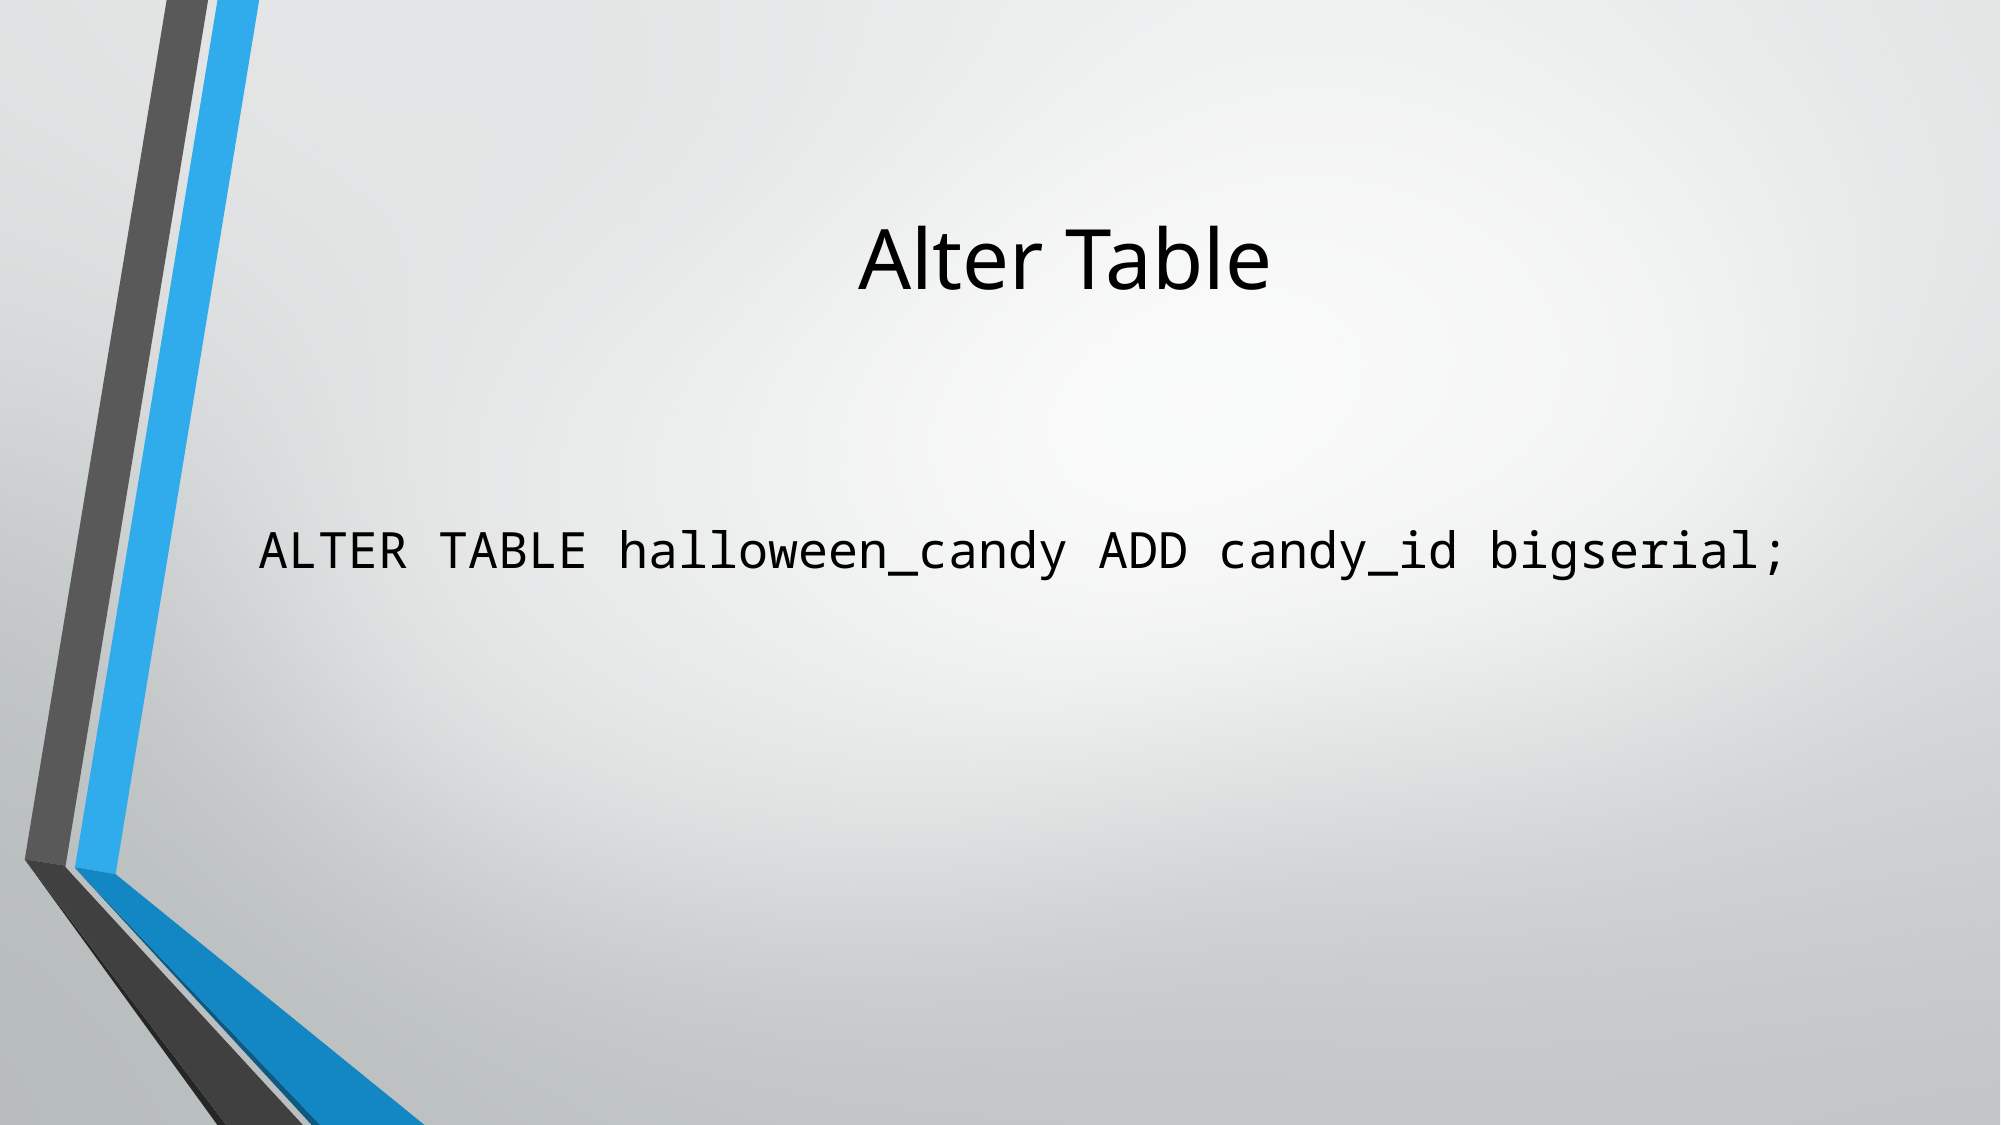

# Alter Table
ALTER TABLE halloween_candy ADD candy_id bigserial;